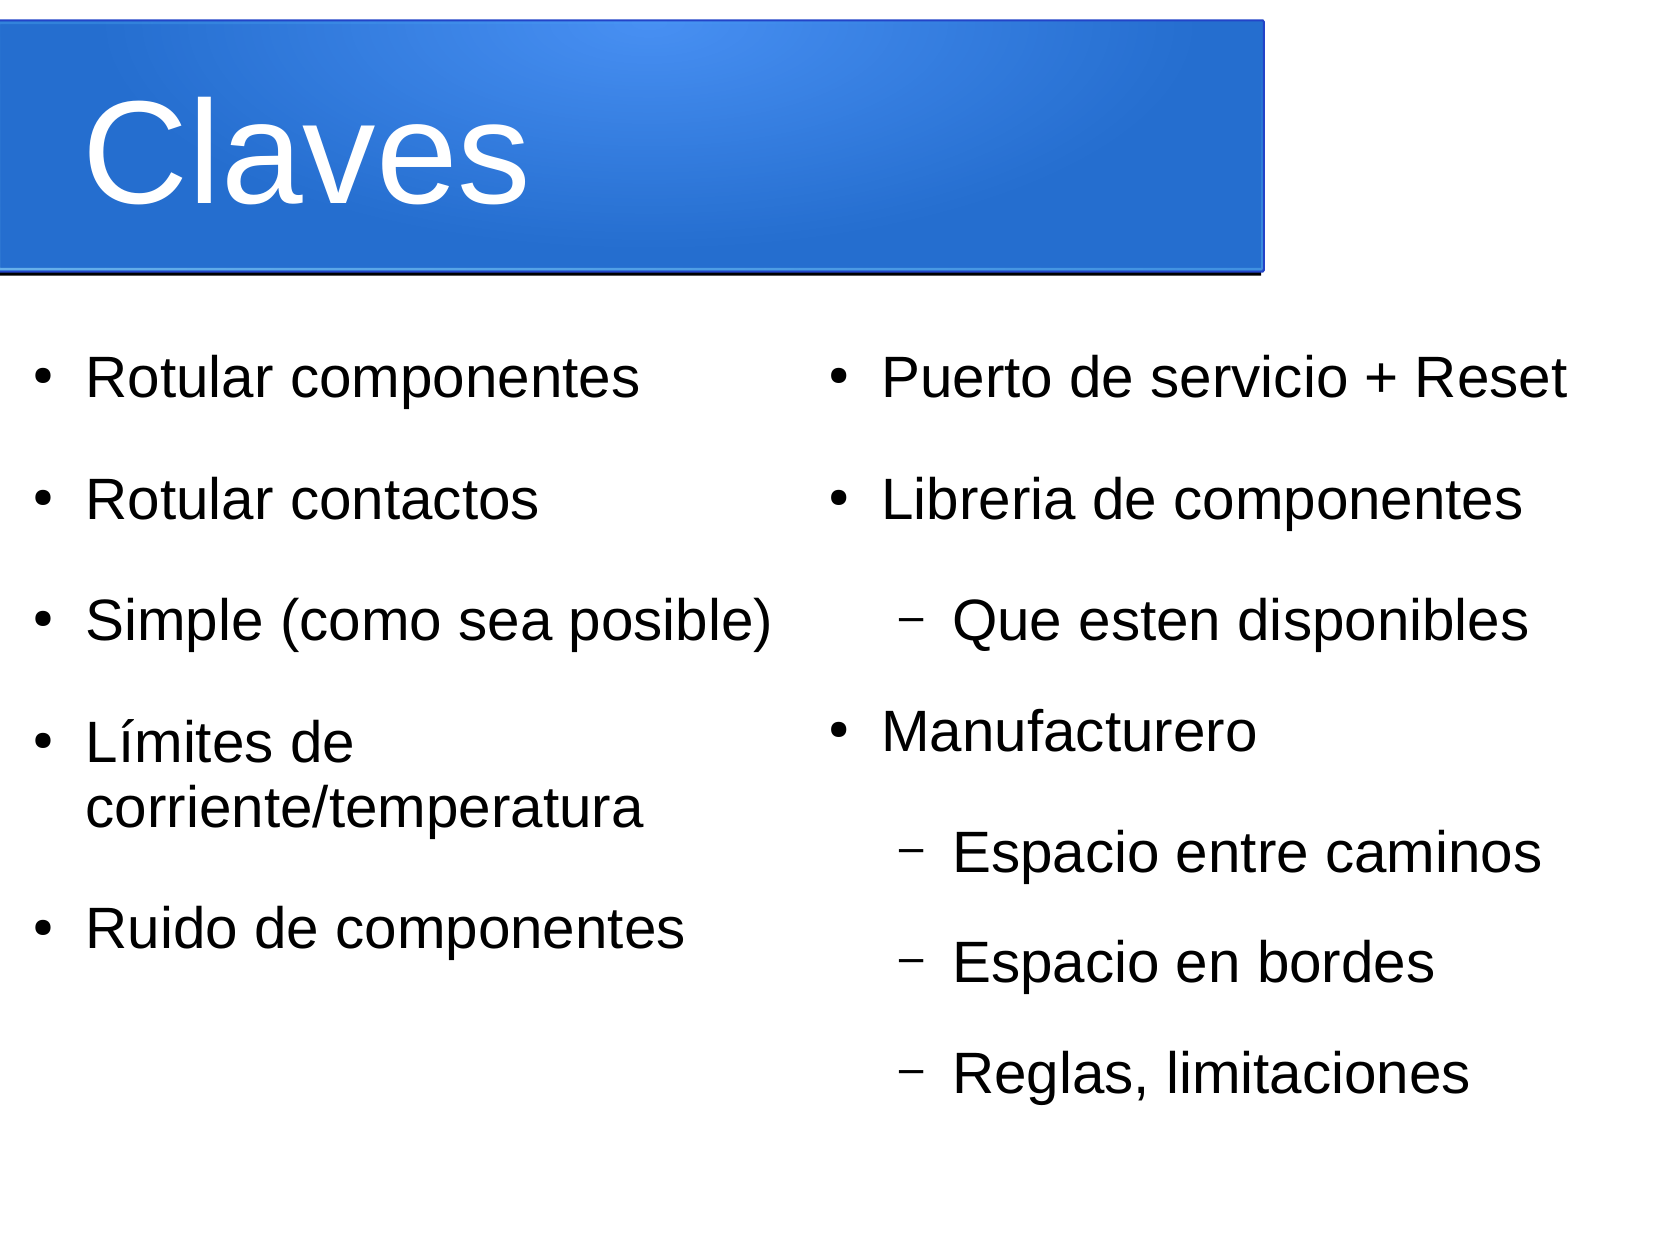

# Claves
Rotular componentes
Rotular contactos
Simple (como sea posible)
Límites de corriente/temperatura
Ruido de componentes
Puerto de servicio + Reset
Libreria de componentes
Que esten disponibles
Manufacturero
Espacio entre caminos
Espacio en bordes
Reglas, limitaciones